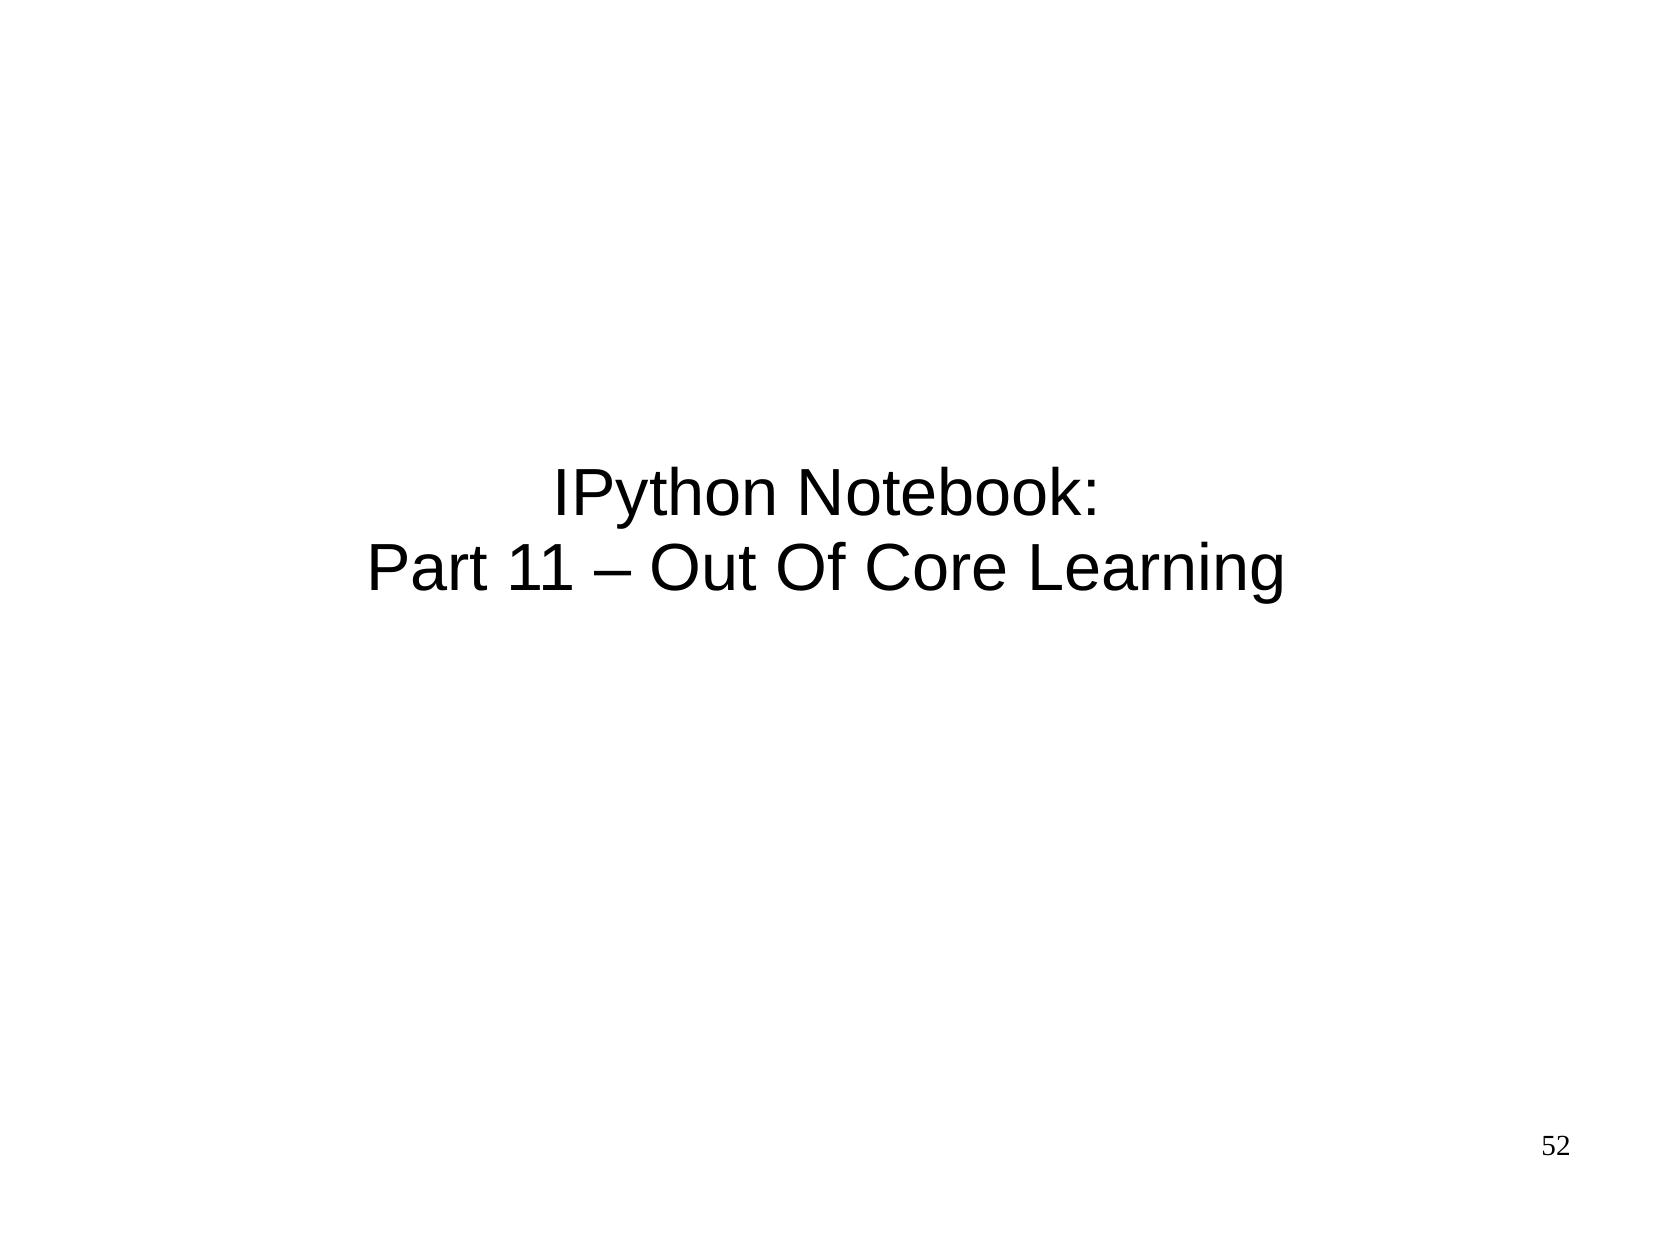

# IPython Notebook:
Part 11 – Out Of Core Learning
52